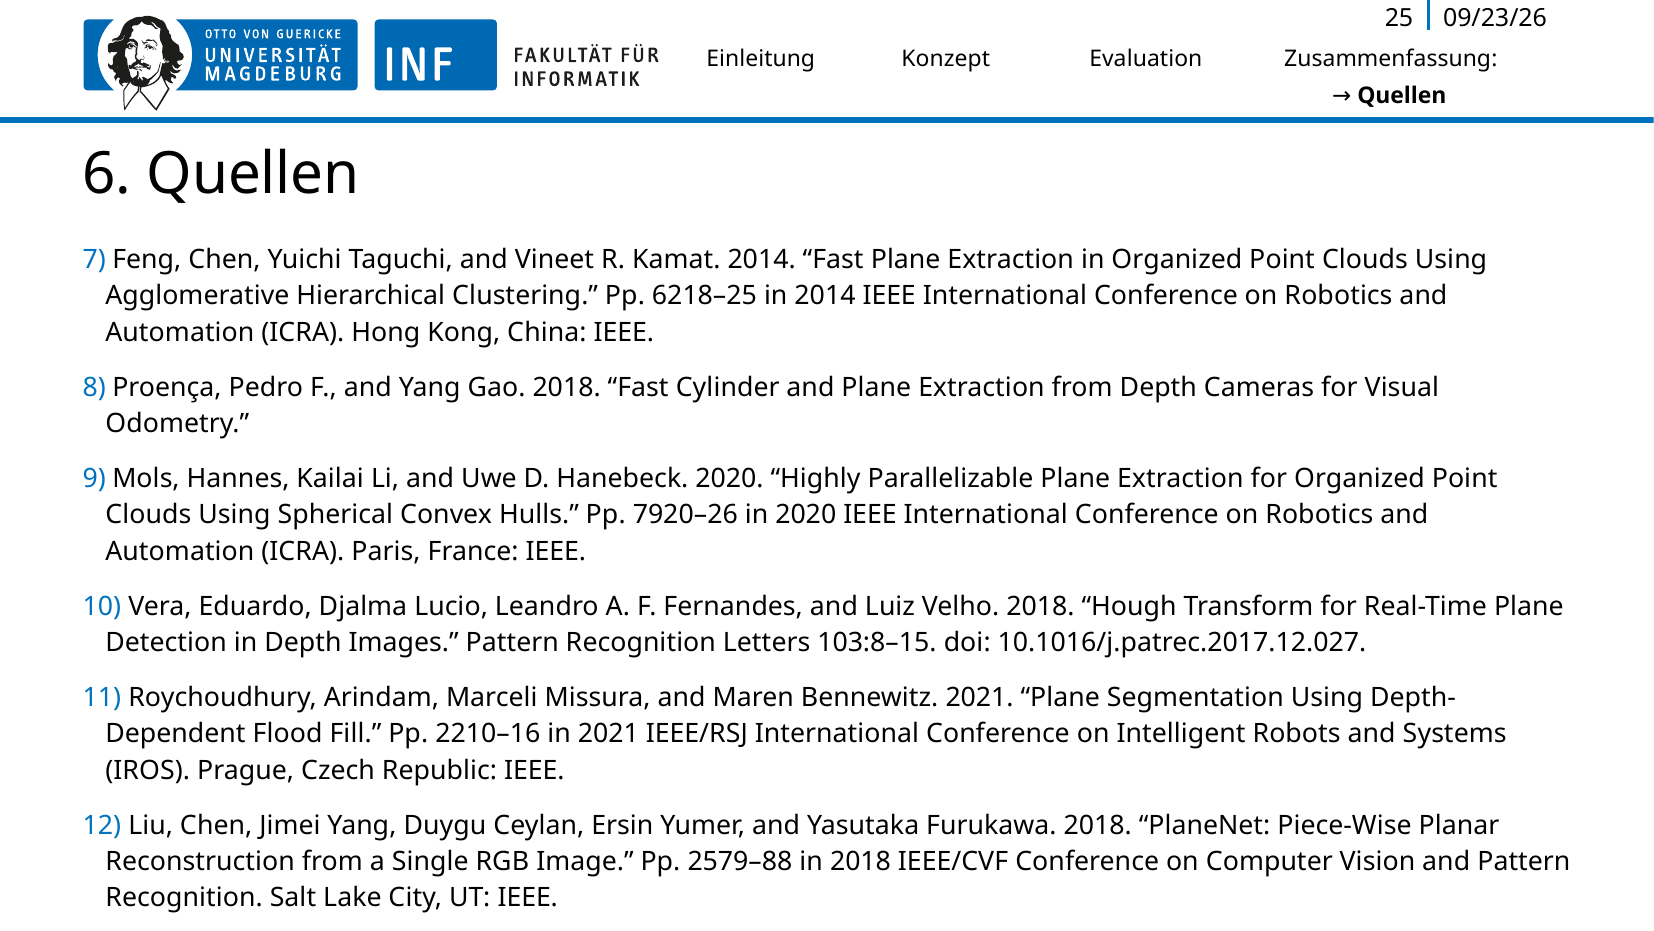

# 6. Quellen
 Feng, Chen, Yuichi Taguchi, and Vineet R. Kamat. 2014. “Fast Plane Extraction in Organized Point Clouds Using Agglomerative Hierarchical Clustering.” Pp. 6218–25 in 2014 IEEE International Conference on Robotics and Automation (ICRA). Hong Kong, China: IEEE.
 Proença, Pedro F., and Yang Gao. 2018. “Fast Cylinder and Plane Extraction from Depth Cameras for Visual Odometry.”
 Mols, Hannes, Kailai Li, and Uwe D. Hanebeck. 2020. “Highly Parallelizable Plane Extraction for Organized Point Clouds Using Spherical Convex Hulls.” Pp. 7920–26 in 2020 IEEE International Conference on Robotics and Automation (ICRA). Paris, France: IEEE.
 Vera, Eduardo, Djalma Lucio, Leandro A. F. Fernandes, and Luiz Velho. 2018. “Hough Transform for Real-Time Plane Detection in Depth Images.” Pattern Recognition Letters 103:8–15. doi: 10.1016/j.patrec.2017.12.027.
 Roychoudhury, Arindam, Marceli Missura, and Maren Bennewitz. 2021. “Plane Segmentation Using Depth-Dependent Flood Fill.” Pp. 2210–16 in 2021 IEEE/RSJ International Conference on Intelligent Robots and Systems (IROS). Prague, Czech Republic: IEEE.
 Liu, Chen, Jimei Yang, Duygu Ceylan, Ersin Yumer, and Yasutaka Furukawa. 2018. “PlaneNet: Piece-Wise Planar Reconstruction from a Single RGB Image.” Pp. 2579–88 in 2018 IEEE/CVF Conference on Computer Vision and Pattern Recognition. Salt Lake City, UT: IEEE.